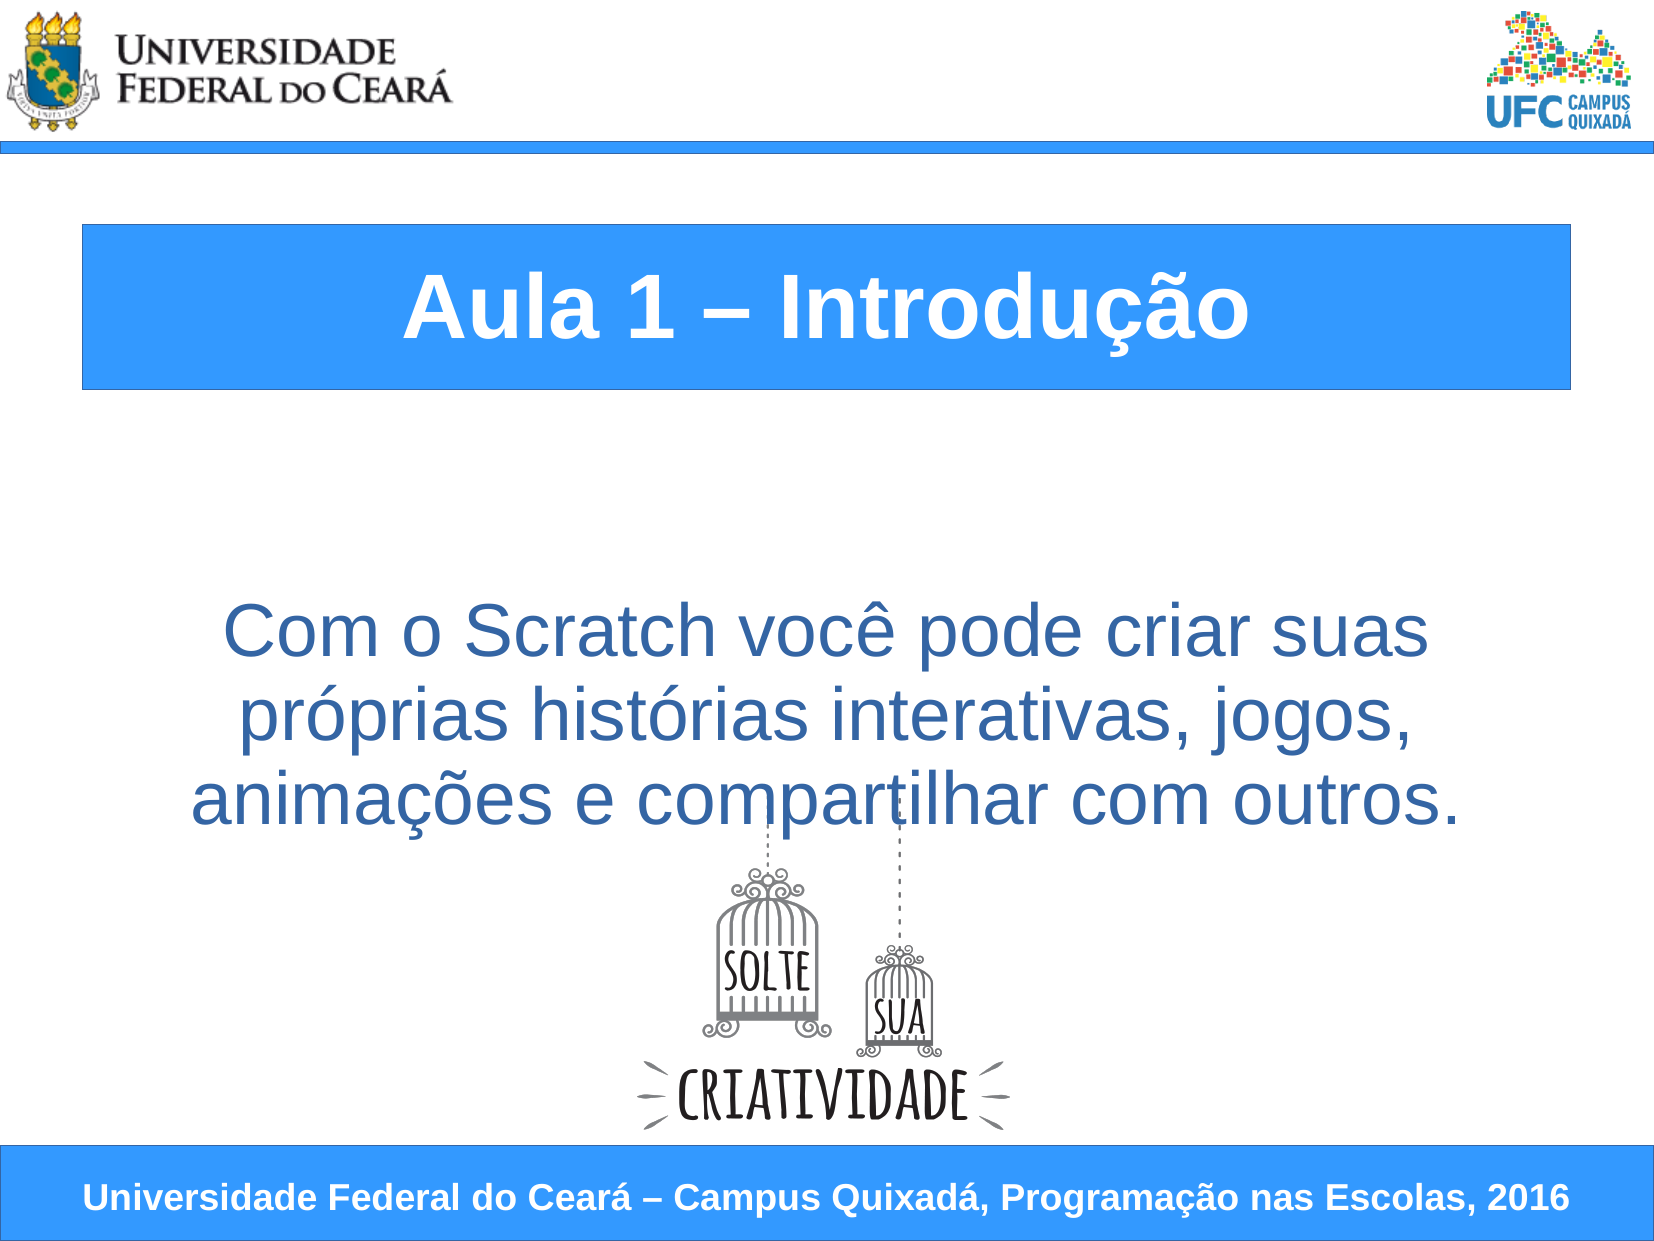

Aula 1 – Introdução
# Com o Scratch você pode criar suas próprias histórias interativas, jogos, animações e compartilhar com outros.
Universidade Federal do Ceará – Campus Quixadá, Programação nas Escolas, 2016